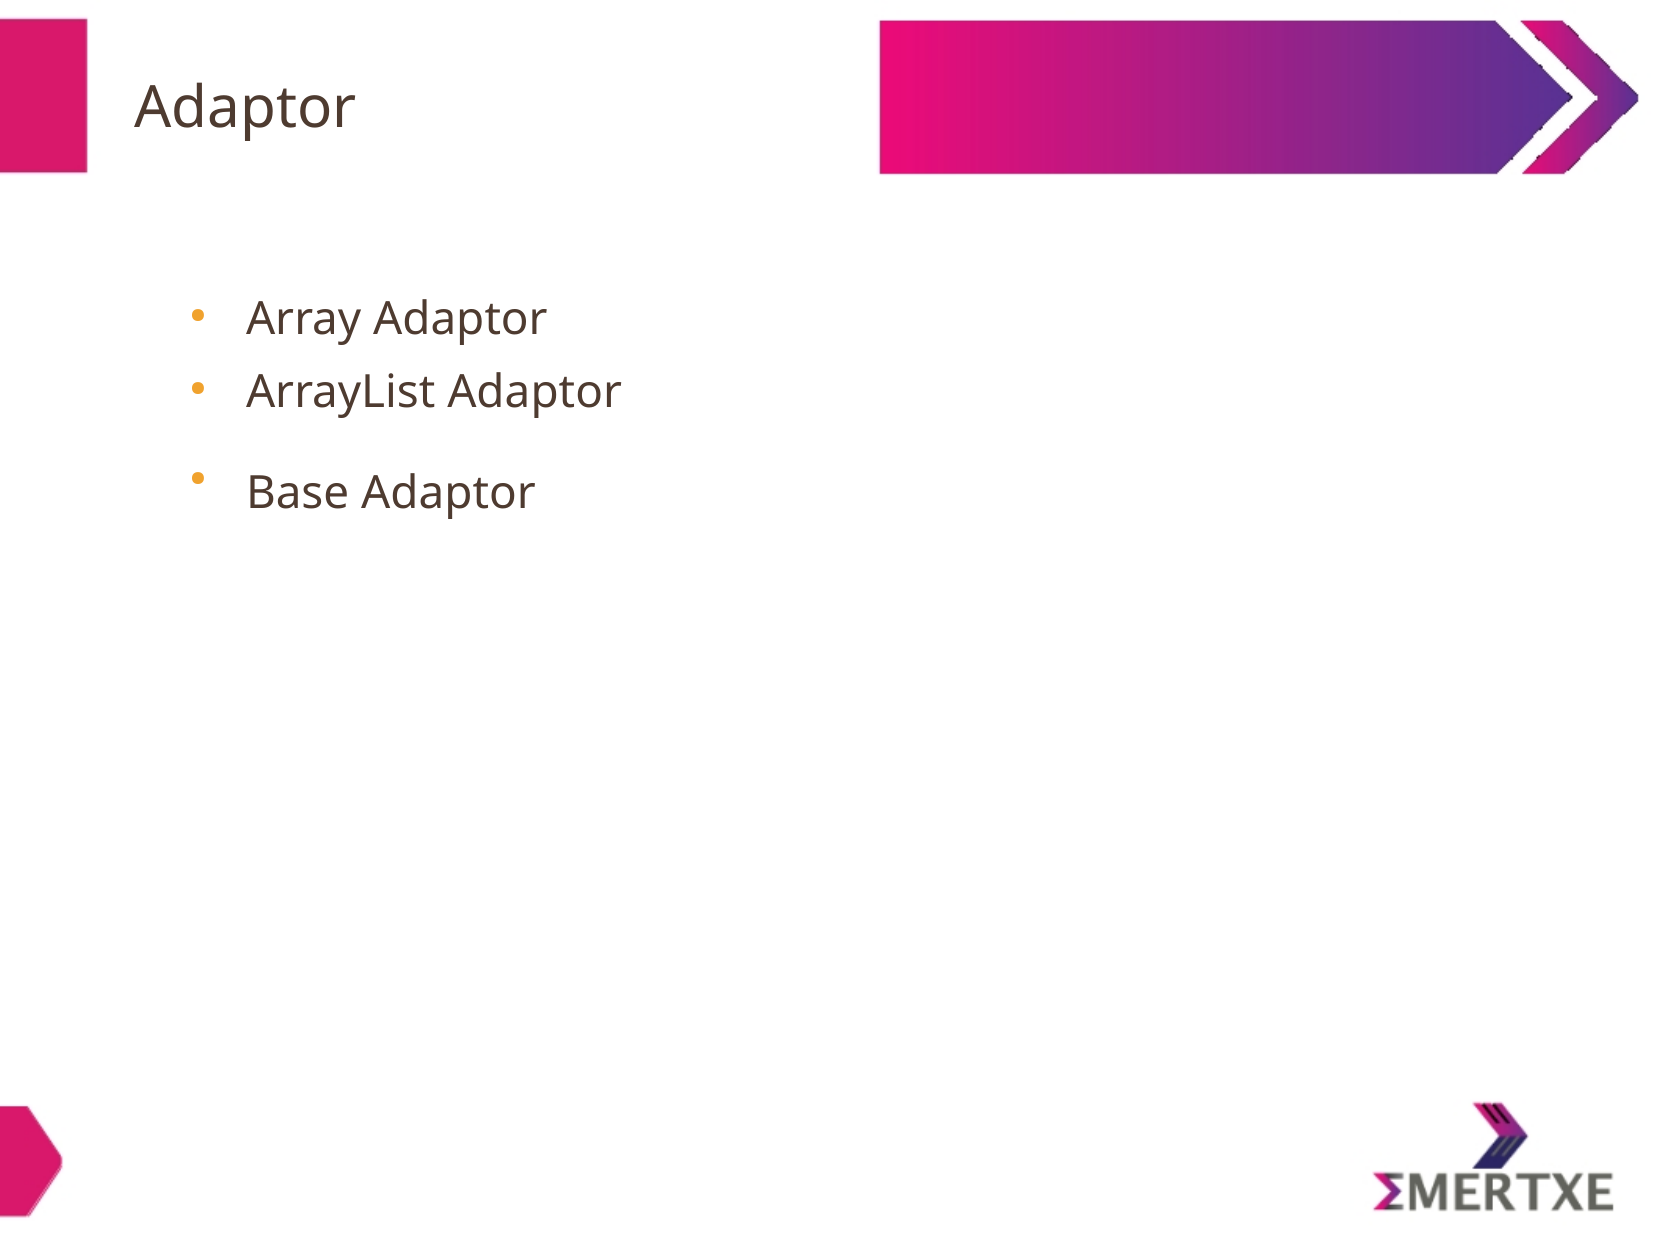

# Adaptor
Array Adaptor
ArrayList Adaptor
Base Adaptor